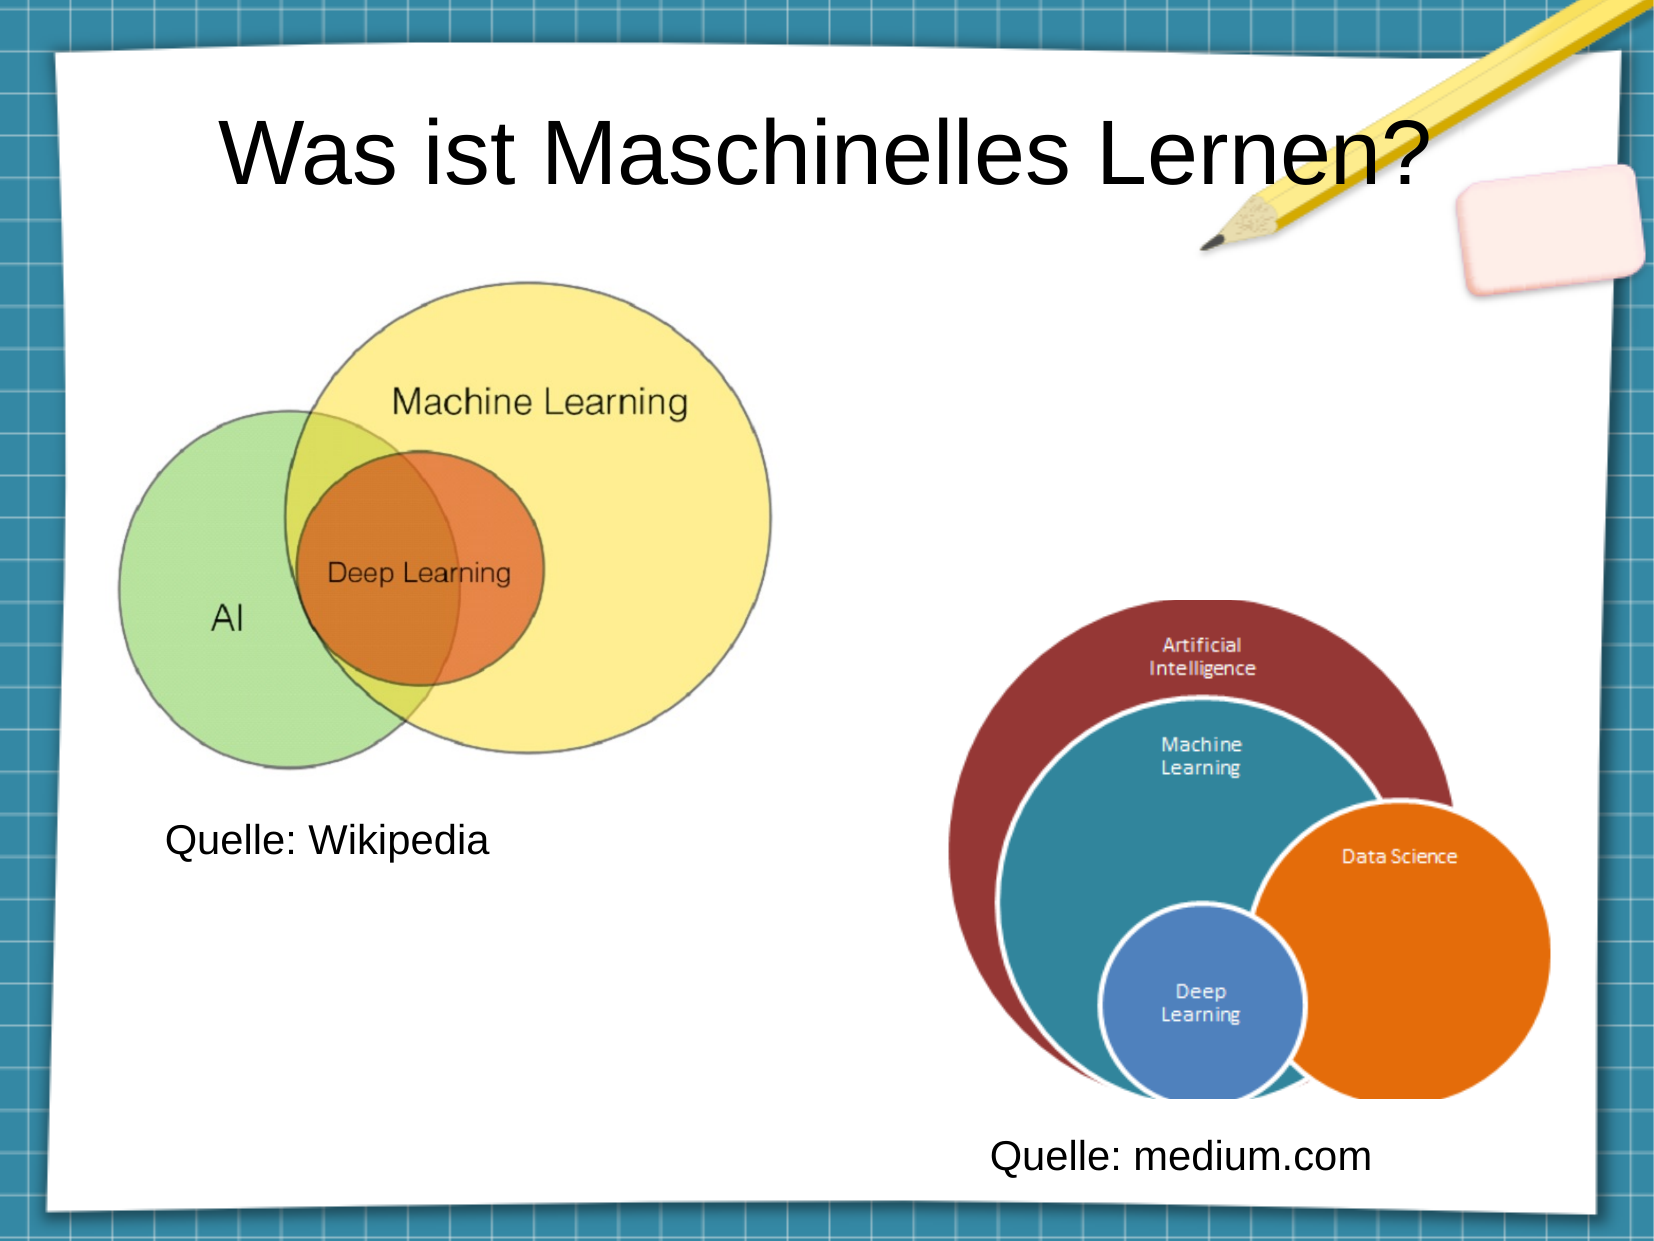

# Was ist Maschinelles Lernen?
Quelle: Wikipedia
Quelle: medium.com